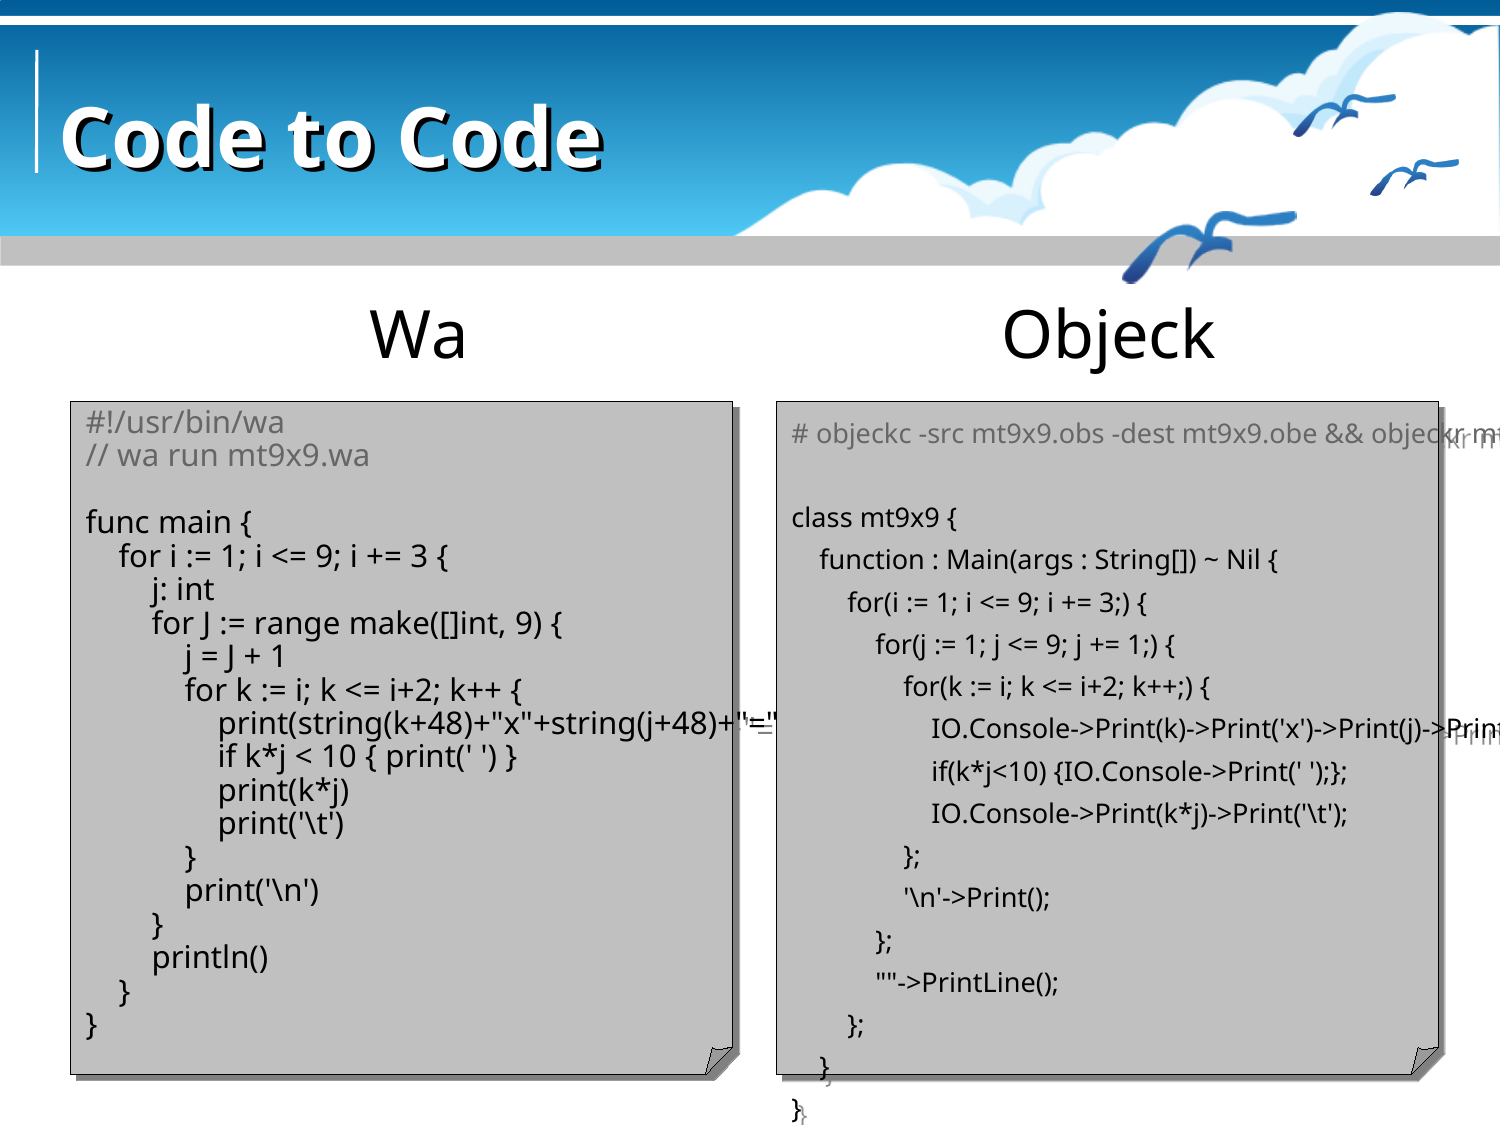

# Code to Code
Objeck
Wa
#!/usr/bin/wa
// wa run mt9x9.wa
func main {
 for i := 1; i <= 9; i += 3 {
 j: int
 for J := range make([]int, 9) {
 j = J + 1
 for k := i; k <= i+2; k++ {
 print(string(k+48)+"x"+string(j+48)+"=")
 if k*j < 10 { print(' ') }
 print(k*j)
 print('\t')
 }
 print('\n')
 }
 println()
 }
}
# objeckc -src mt9x9.obs -dest mt9x9.obe && objeckr mt9x9.obe
class mt9x9 {
 function : Main(args : String[]) ~ Nil {
 for(i := 1; i <= 9; i += 3;) {
 for(j := 1; j <= 9; j += 1;) {
 for(k := i; k <= i+2; k++;) {
 IO.Console->Print(k)->Print('x')->Print(j)->Print('=');
 if(k*j<10) {IO.Console->Print(' ');};
 IO.Console->Print(k*j)->Print('\t');
 };
 '\n'->Print();
 };
 ""->PrintLine();
 };
 }
}